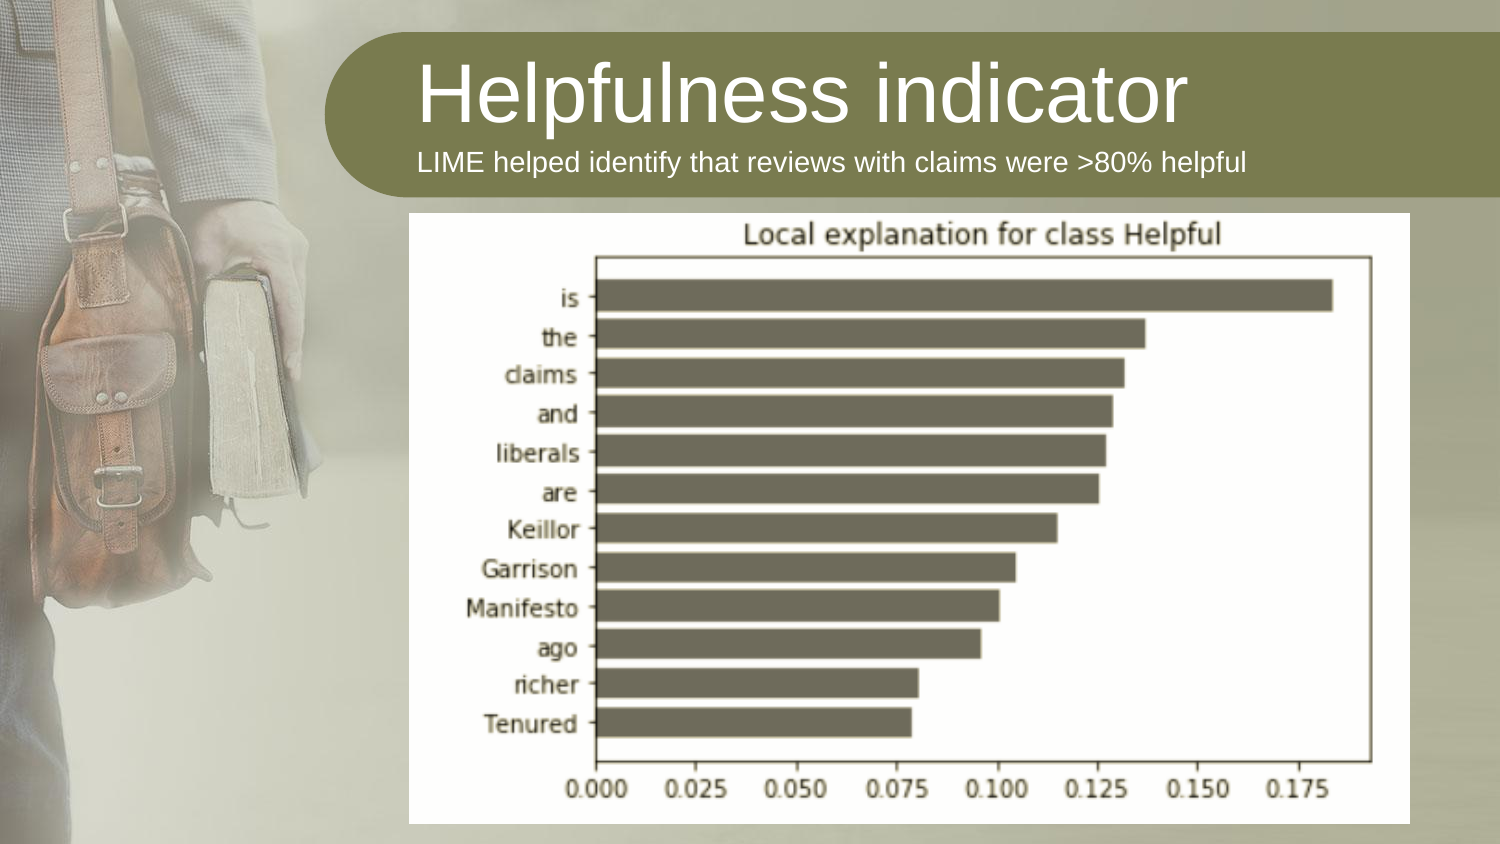

# Helpfulness indicator
LIME helped identify that reviews with claims were >80% helpful
Easy to change colors, photos and Text.
Easy to change colors, photos and Text. Get a modern PowerPoint Presentation that is beautifully designed. I hope and I believe that this Template will your Time, Money and Reputation. Easy to change colors, photos and Text. Easy to change colors, photos and Text. Get a modern PowerPoint Presentation that is beautifully designed. You can simply impress your audience and add a unique zing and appeal to your Presentations. Easy to change colors, photos and Text. I hope and I believe that this Template will your Time, Money and Reputation. You can simply impress your audience and add a unique zing and appeal to your Presentations.
I hope and I believe that this Template will your Time, Money and Reputation. Easy to change colors, photos and Text. Easy to change colors, photos and Text.
Get a modern PowerPoint Presentation that is beautifully designed. You can simply impress your audience and add a unique zing and appeal to your Presentations. Easy to change colors, photos and Text.